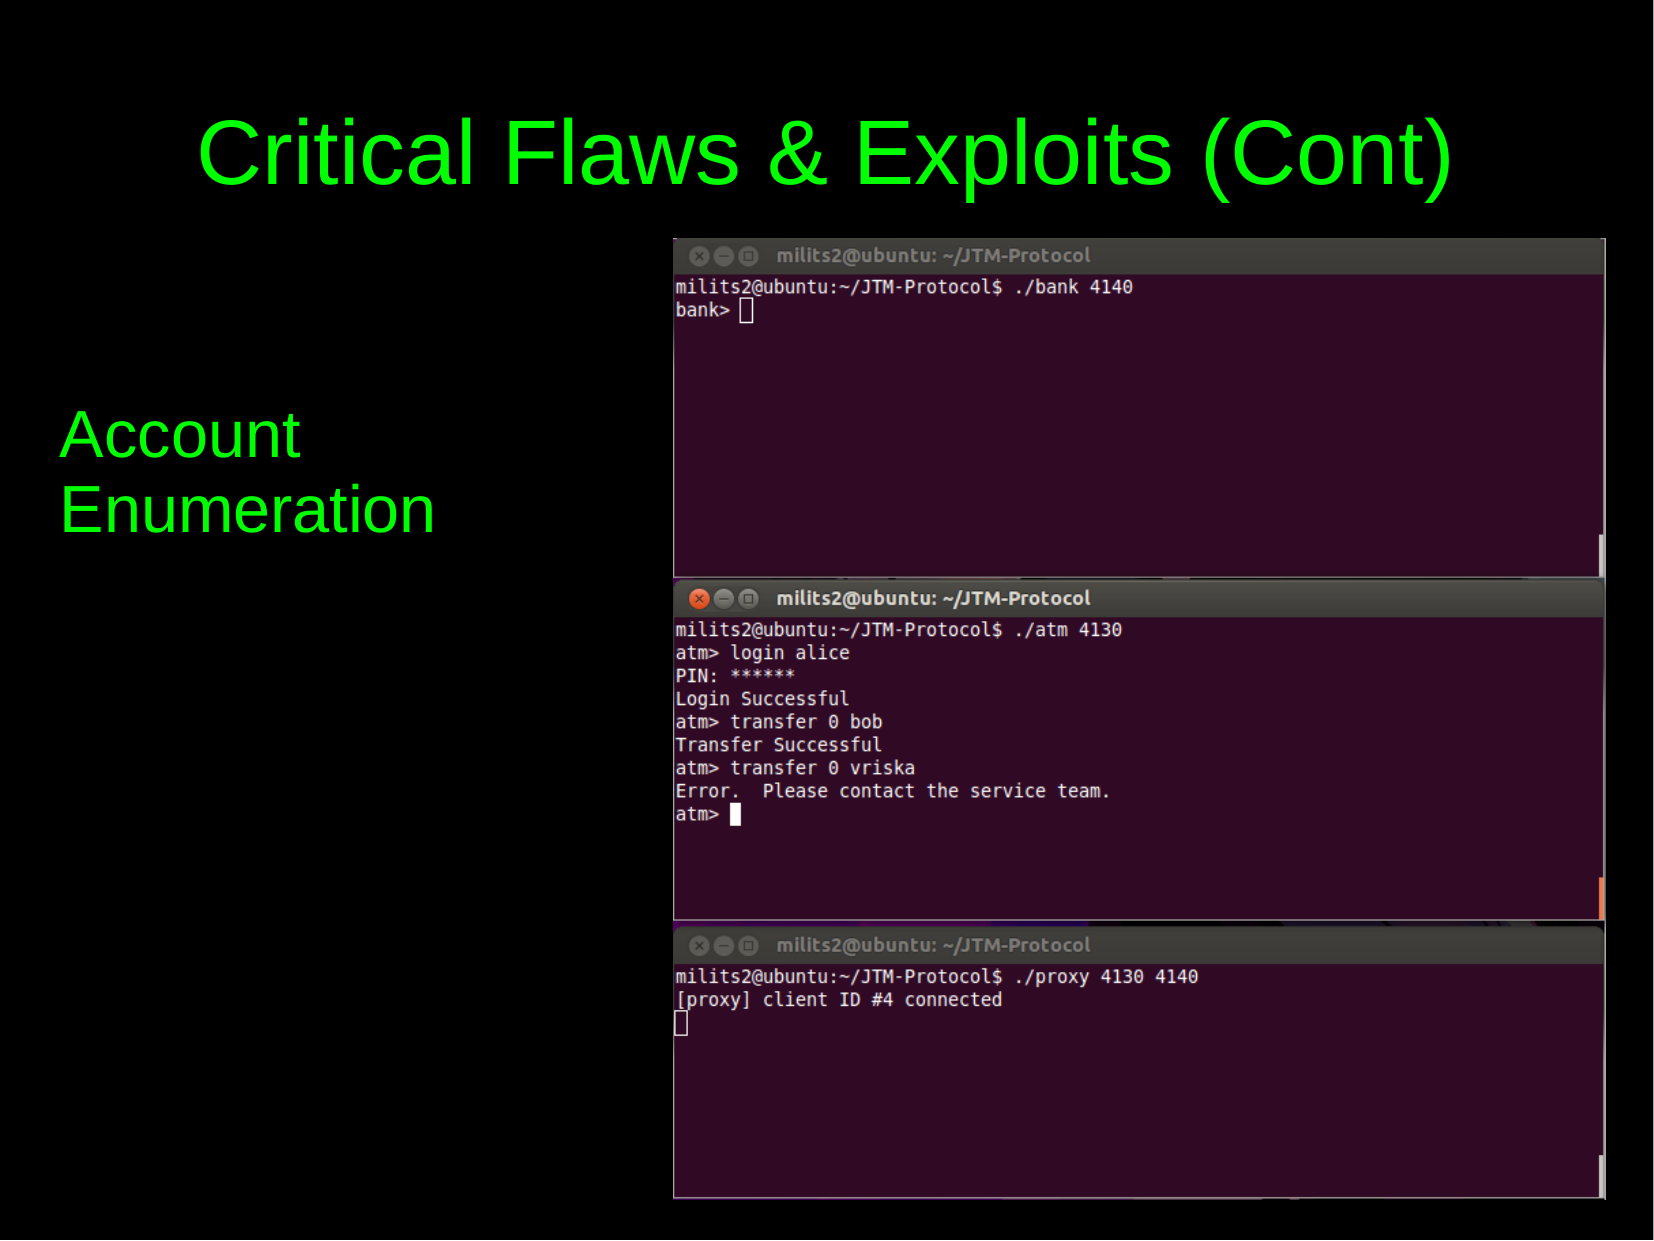

# Critical Flaws & Exploits (Cont)
Account Enumeration